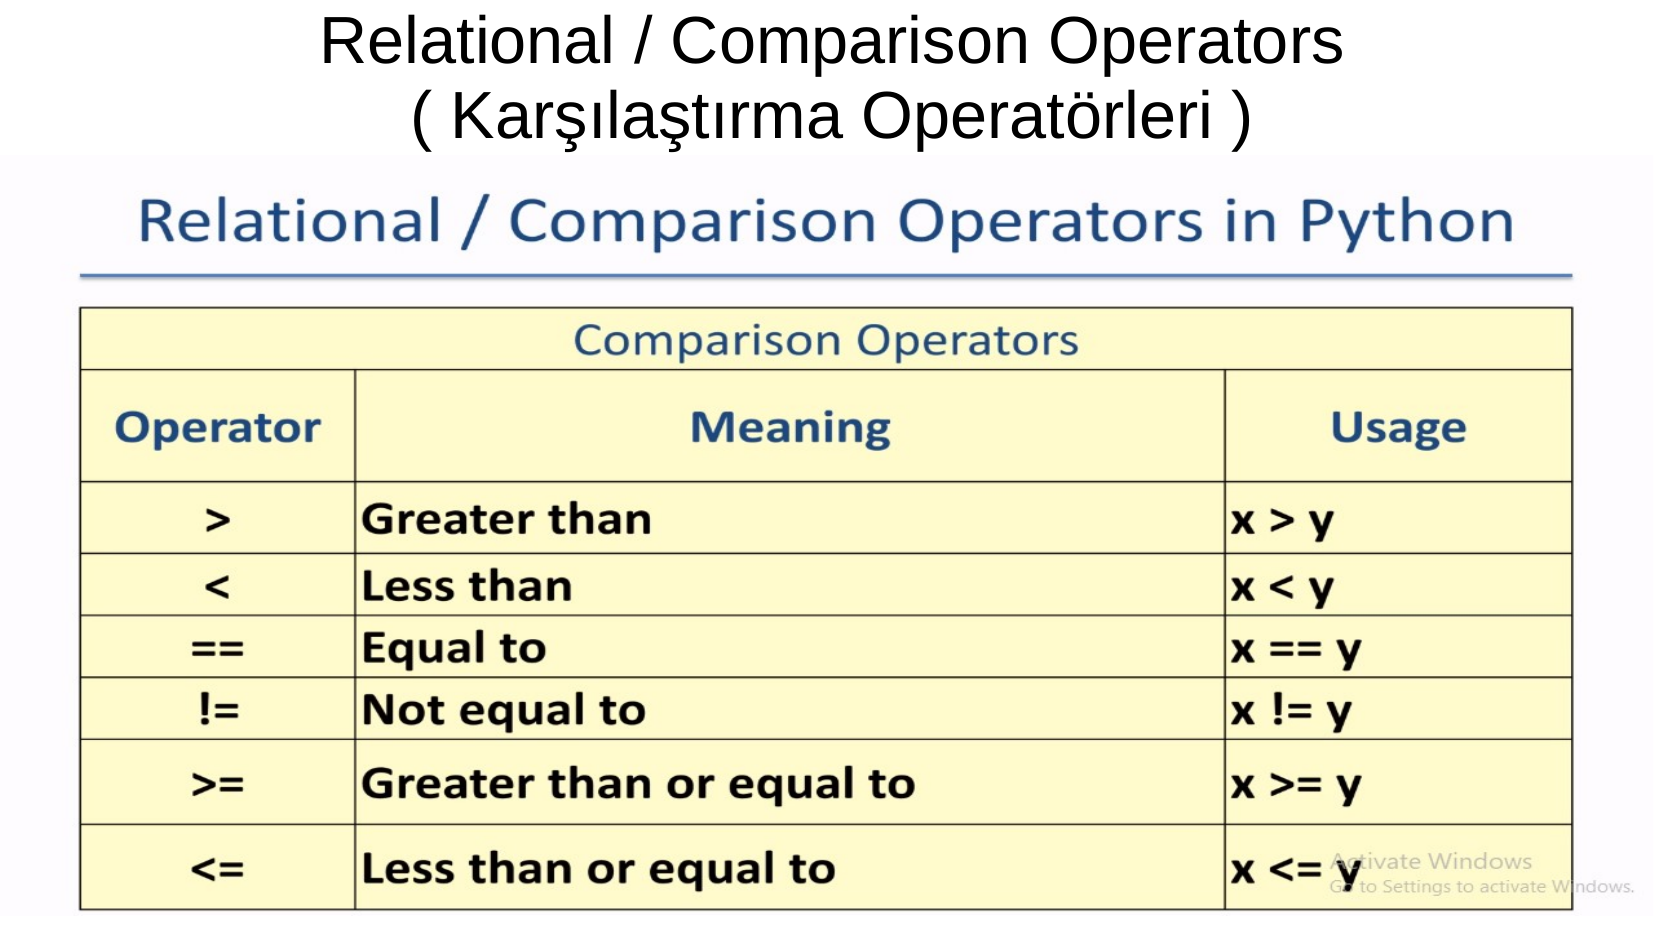

# Relational / Comparison Operators ( Karşılaştırma Operatörleri )